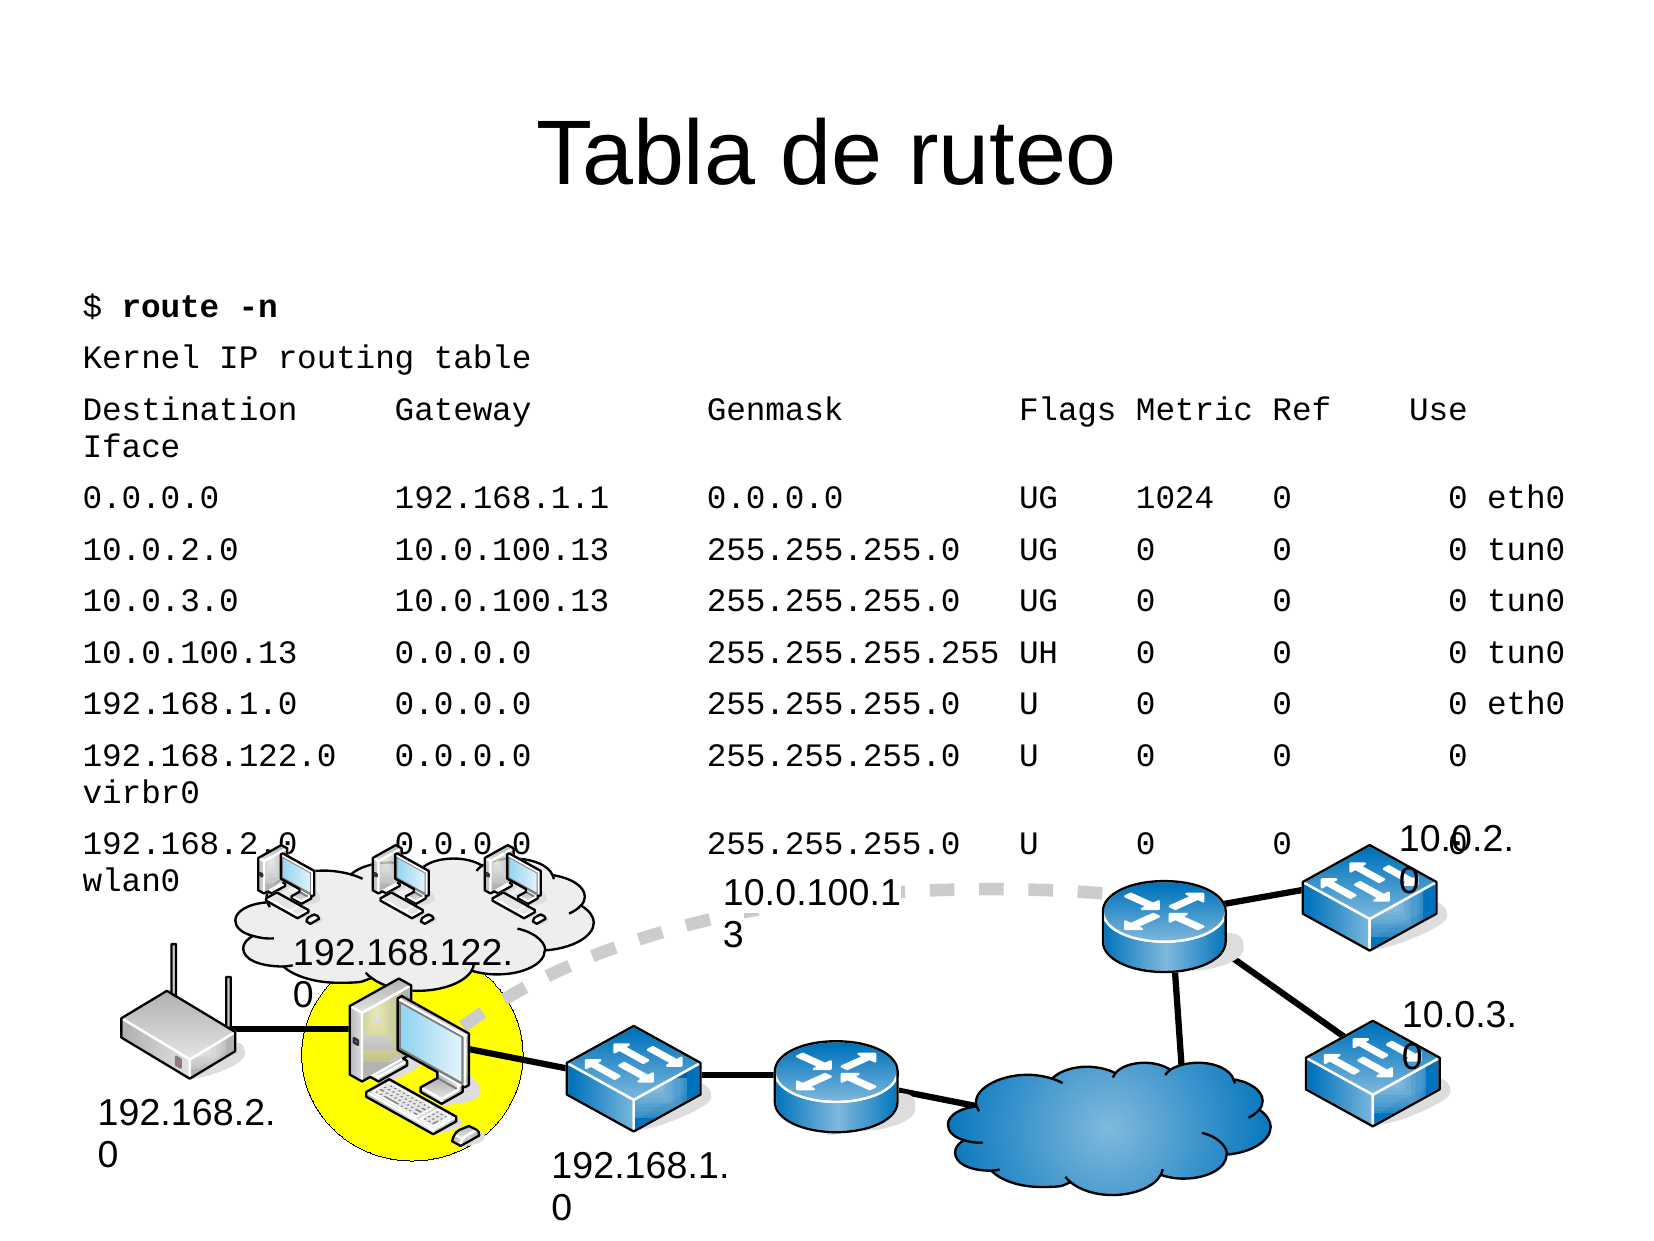

# Tabla de ruteo
$ route -n
Kernel IP routing table
Destination Gateway Genmask Flags Metric Ref Use Iface
0.0.0.0 192.168.1.1 0.0.0.0 UG 1024 0 0 eth0
10.0.2.0 10.0.100.13 255.255.255.0 UG 0 0 0 tun0
10.0.3.0 10.0.100.13 255.255.255.0 UG 0 0 0 tun0
10.0.100.13 0.0.0.0 255.255.255.255 UH 0 0 0 tun0
192.168.1.0 0.0.0.0 255.255.255.0 U 0 0 0 eth0
192.168.122.0 0.0.0.0 255.255.255.0 U 0 0 0 virbr0
192.168.2.0 0.0.0.0 255.255.255.0 U 0 0 0 wlan0
10.0.2.0
192.168.122.0
10.0.3.0
192.168.2.0
10.0.100.13
192.168.1.0